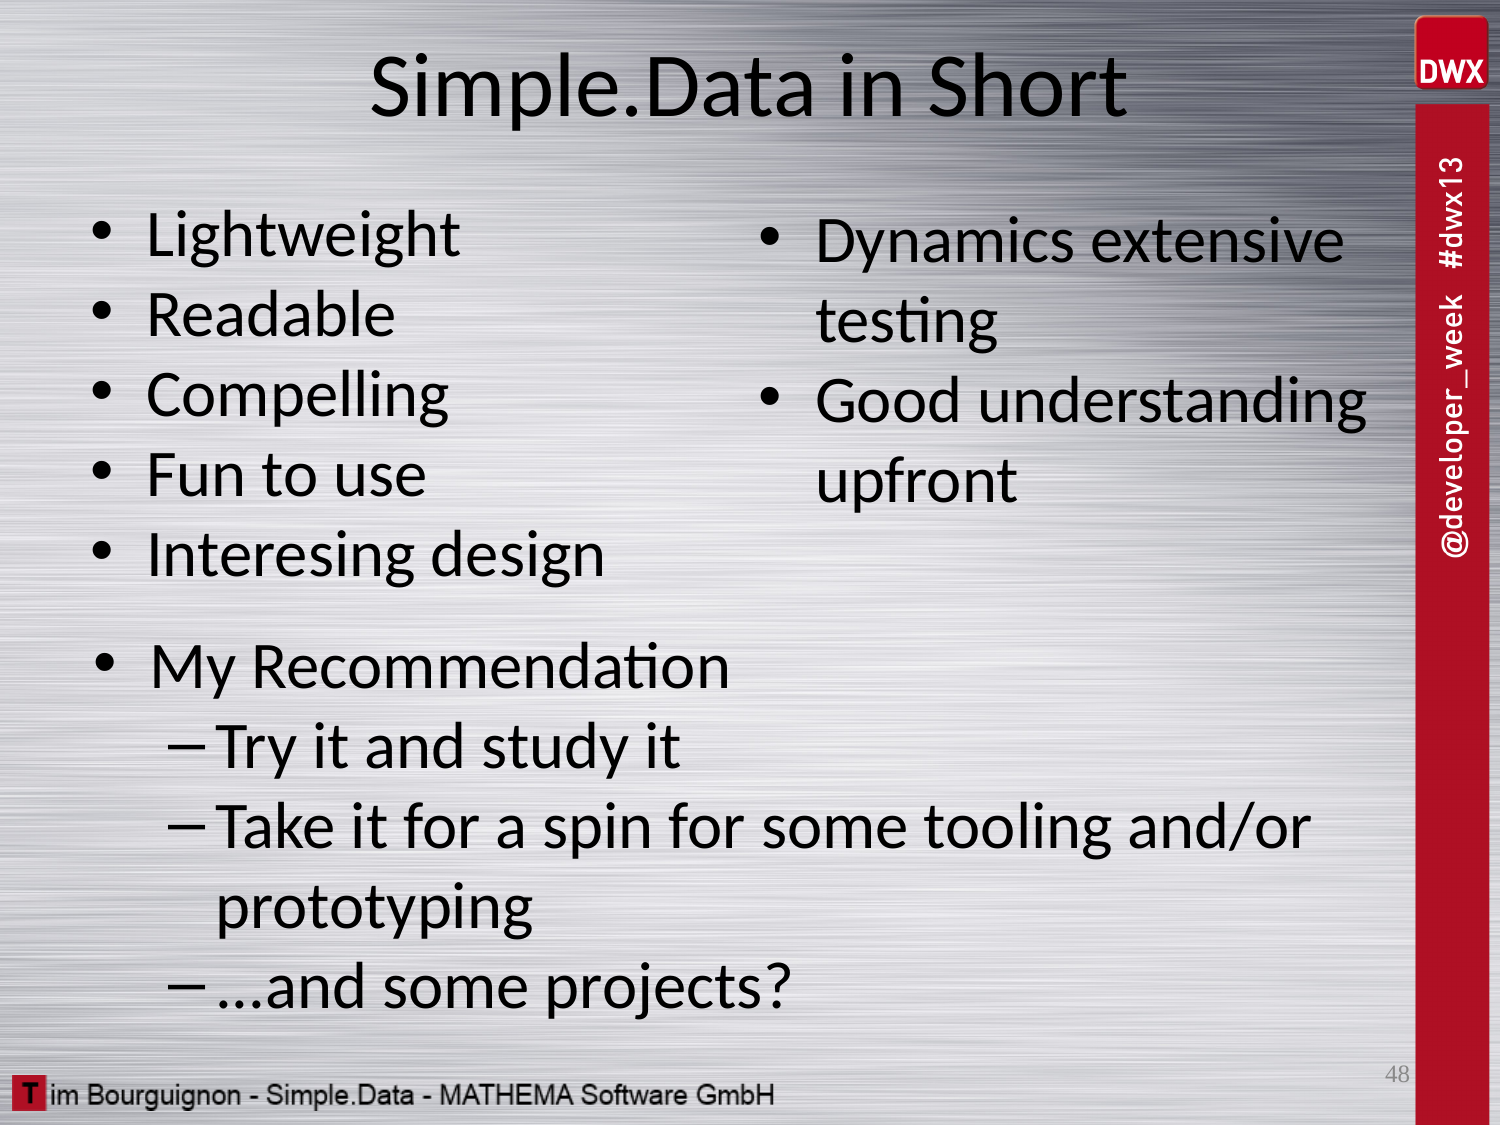

Simple.Data in Short
# Lightweight
Readable
Compelling
Fun to use
Interesing design
Dynamics extensive testing
Good understanding upfront
My Recommendation
Try it and study it
Take it for a spin for some tooling and/or prototyping
...and some projects?
48